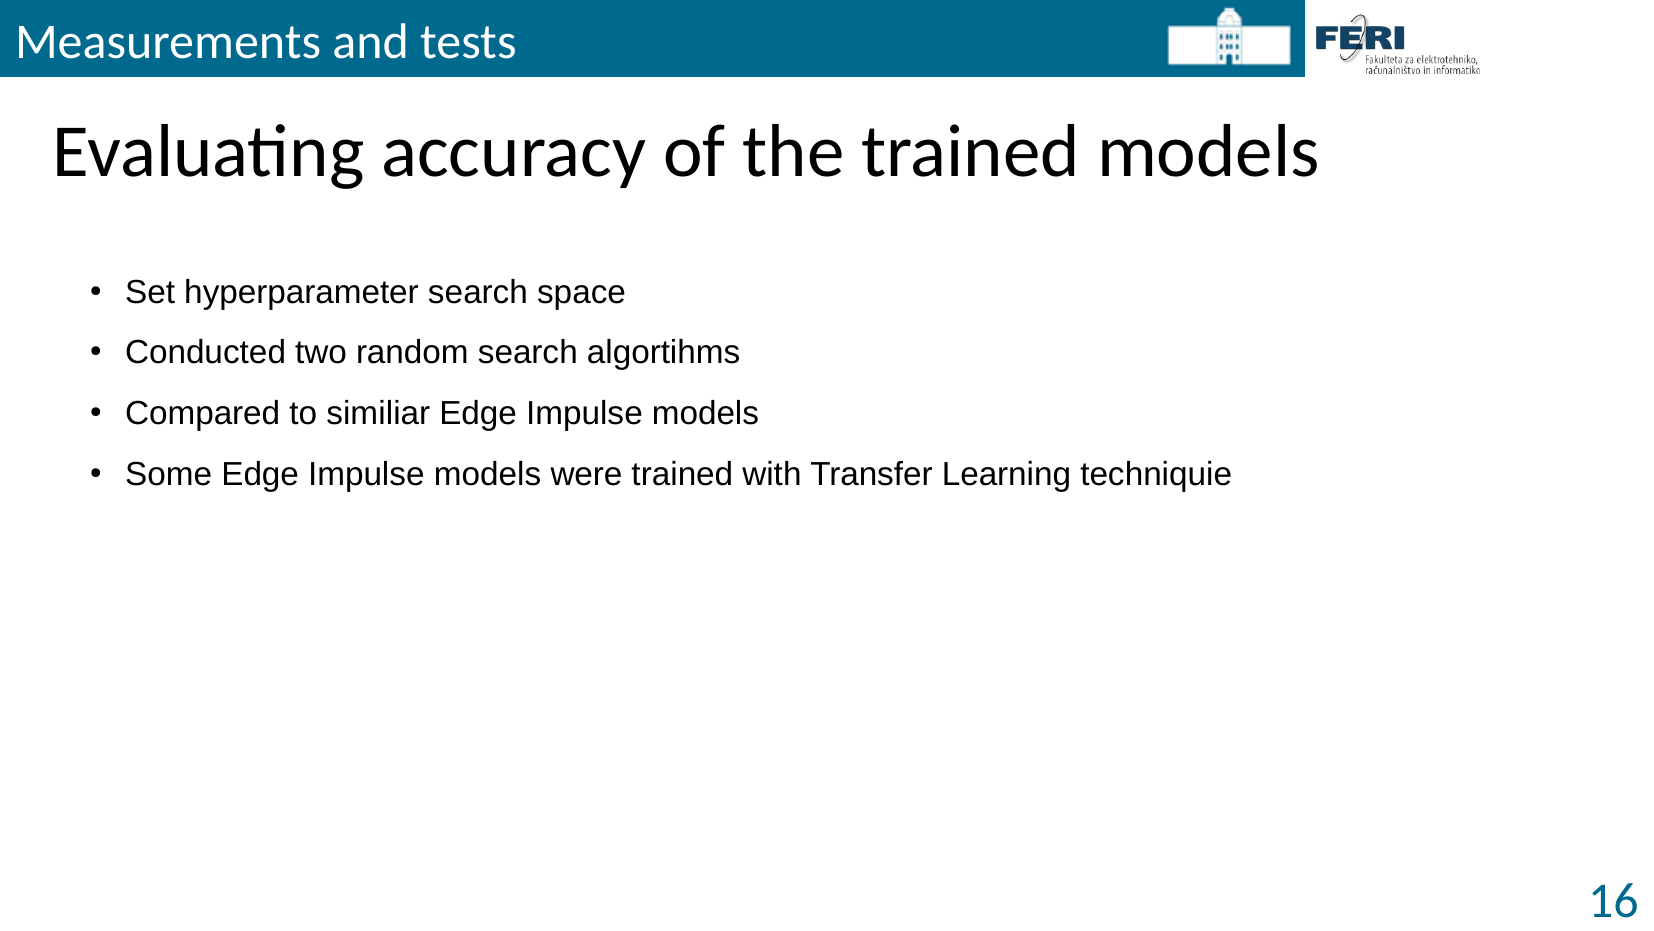

Measurements and tests
# Evaluating accuracy of the trained models
Set hyperparameter search space
Conducted two random search algortihms
Compared to similiar Edge Impulse models
Some Edge Impulse models were trained with Transfer Learning techniquie